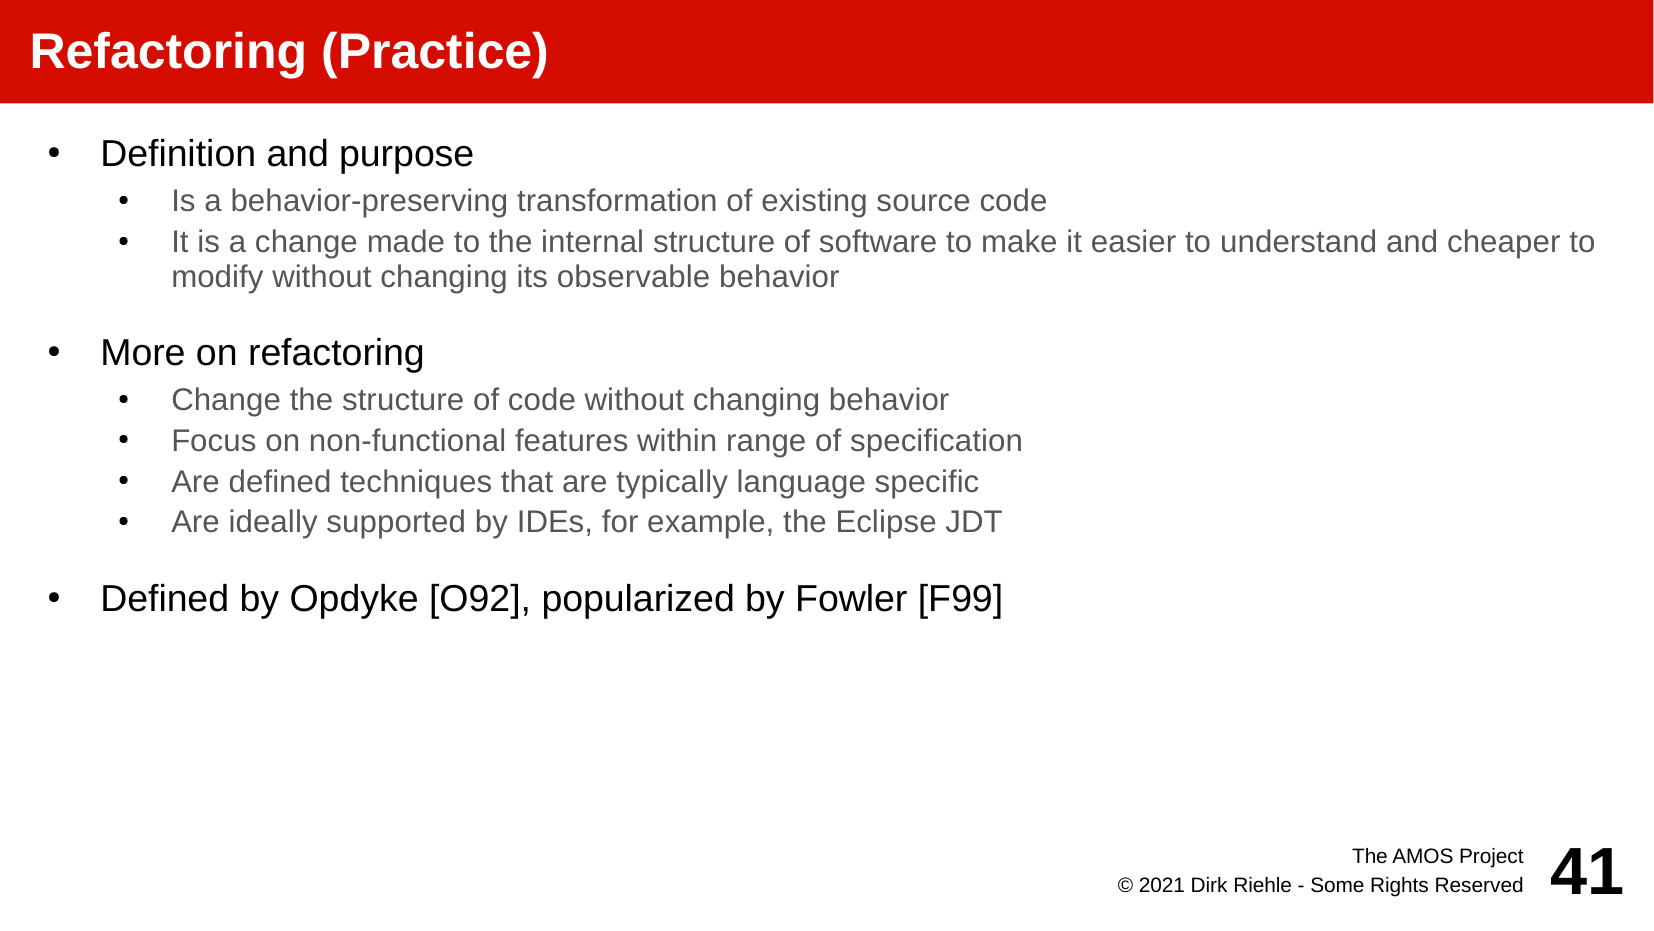

# Refactoring (Practice)
Definition and purpose
Is a behavior-preserving transformation of existing source code
It is a change made to the internal structure of software to make it easier to understand and cheaper to modify without changing its observable behavior
More on refactoring
Change the structure of code without changing behavior
Focus on non-functional features within range of specification
Are defined techniques that are typically language specific
Are ideally supported by IDEs, for example, the Eclipse JDT
Defined by Opdyke [O92], popularized by Fowler [F99]
The AMOS Project
41
© 2021 Dirk Riehle - Some Rights Reserved